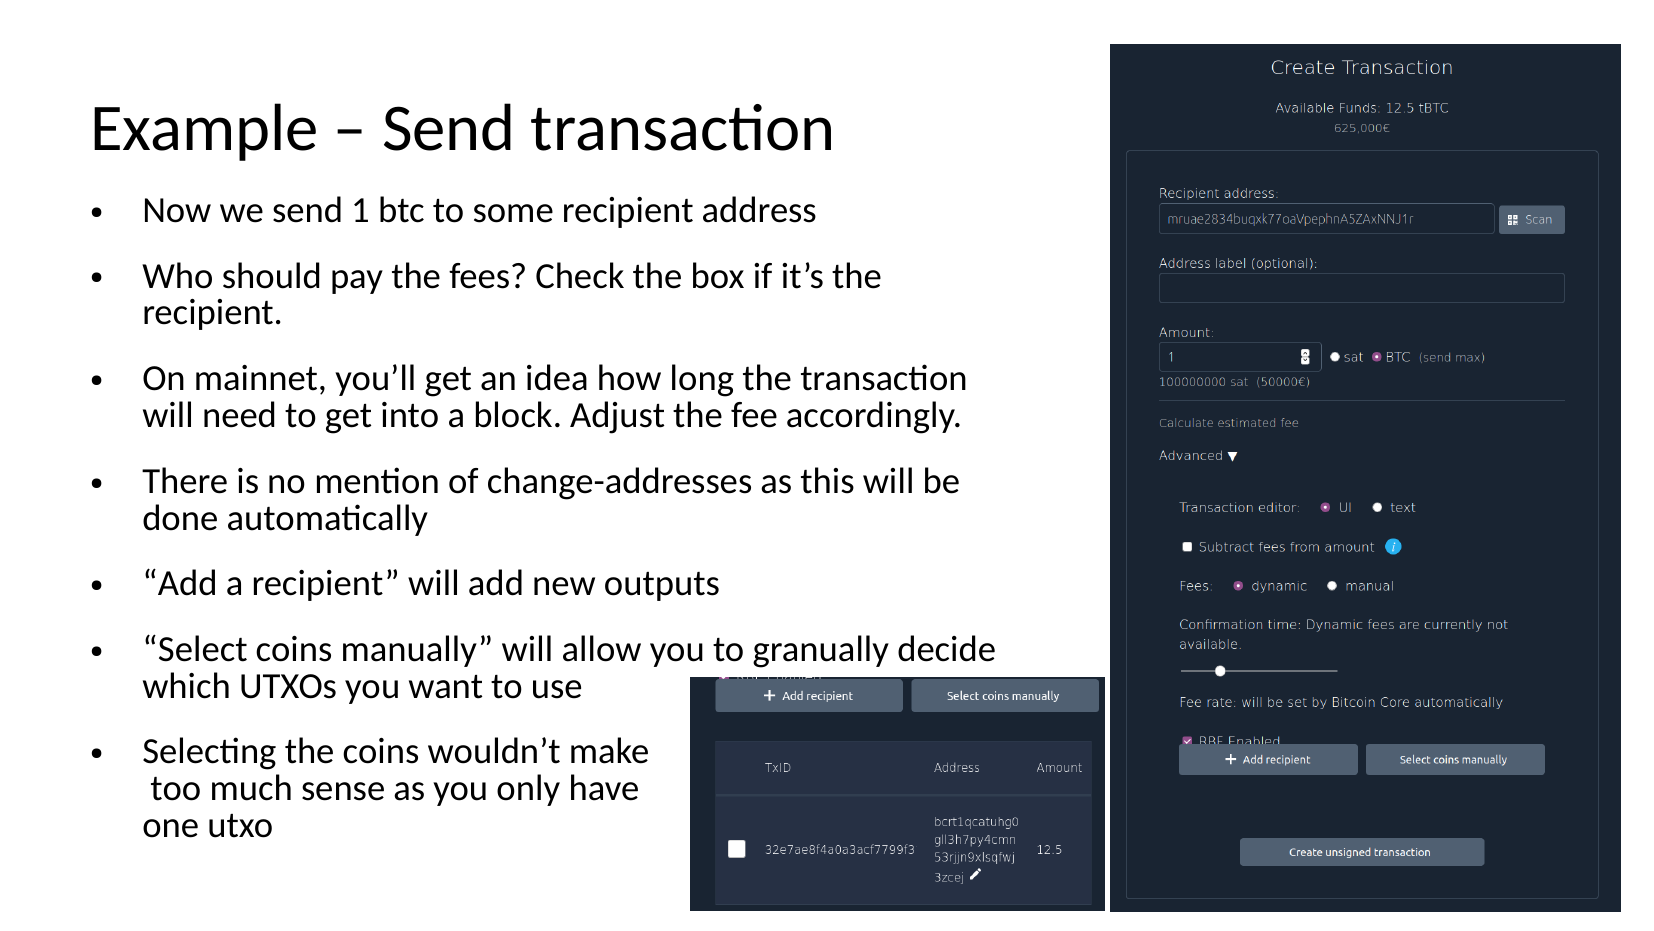

# Example – Send transaction
Now we send 1 btc to some recipient address
Who should pay the fees? Check the box if it’s the recipient.
On mainnet, you’ll get an idea how long the transaction will need to get into a block. Adjust the fee accordingly.
There is no mention of change-addresses as this will be done automatically
“Add a recipient” will add new outputs
“Select coins manually” will allow you to granually decide which UTXOs you want to use
Selecting the coins wouldn’t make
 too much sense as you only have
one utxo